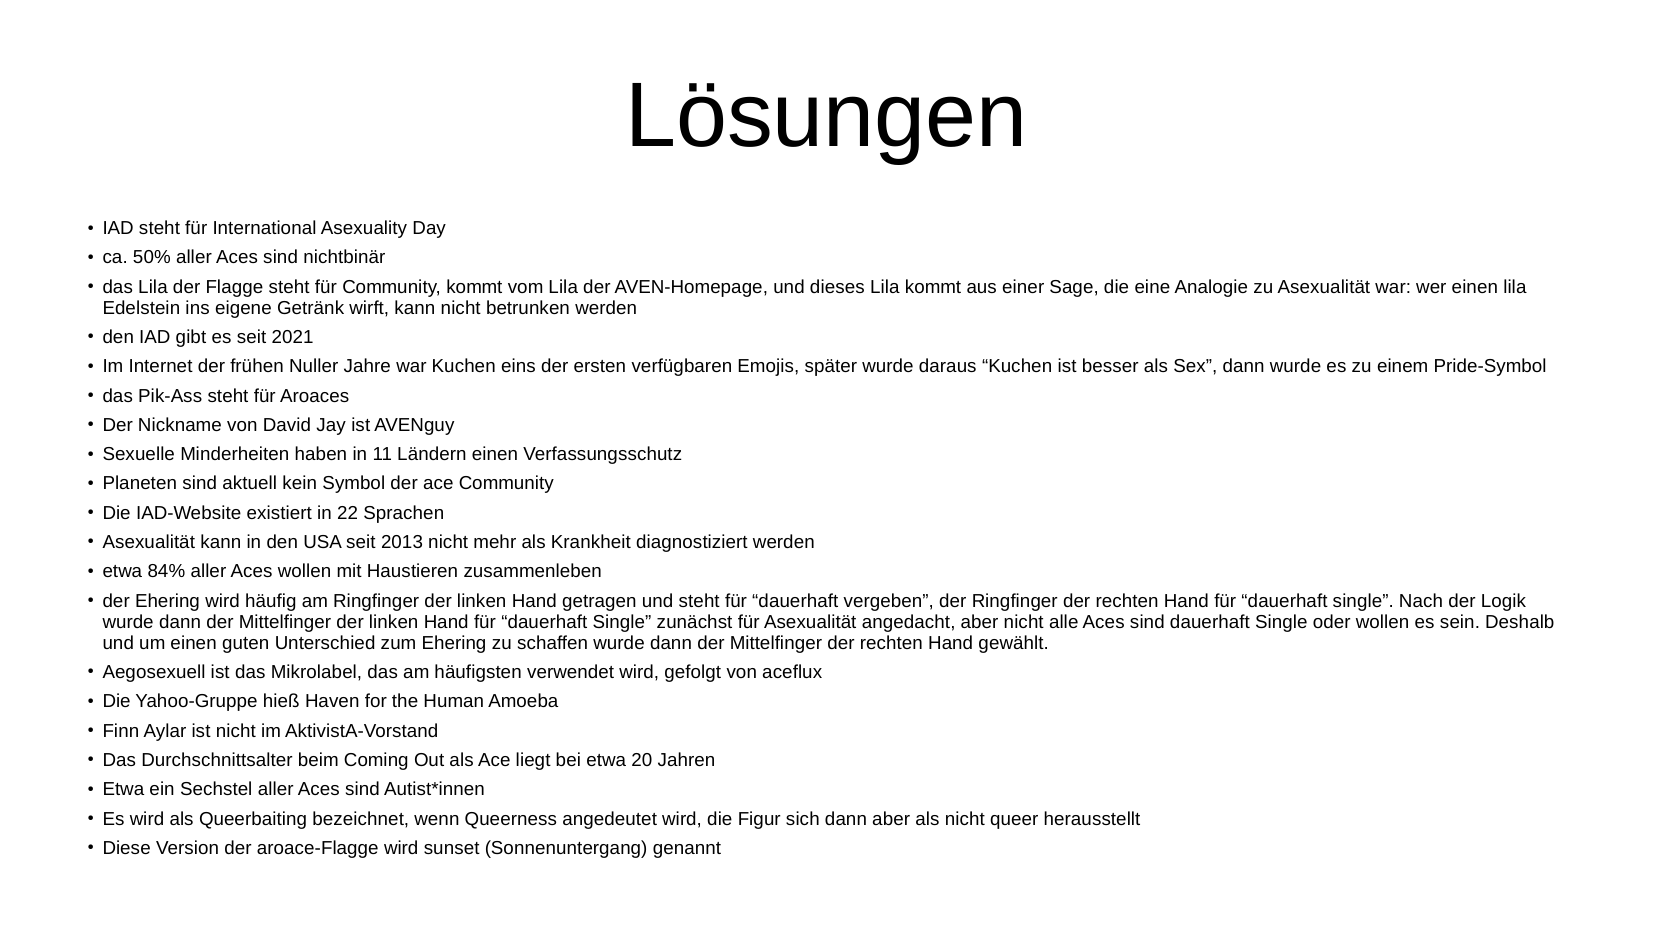

# Lösungen
IAD steht für International Asexuality Day
ca. 50% aller Aces sind nichtbinär
das Lila der Flagge steht für Community, kommt vom Lila der AVEN-Homepage, und dieses Lila kommt aus einer Sage, die eine Analogie zu Asexualität war: wer einen lila Edelstein ins eigene Getränk wirft, kann nicht betrunken werden
den IAD gibt es seit 2021
Im Internet der frühen Nuller Jahre war Kuchen eins der ersten verfügbaren Emojis, später wurde daraus “Kuchen ist besser als Sex”, dann wurde es zu einem Pride-Symbol
das Pik-Ass steht für Aroaces
Der Nickname von David Jay ist AVENguy
Sexuelle Minderheiten haben in 11 Ländern einen Verfassungsschutz
Planeten sind aktuell kein Symbol der ace Community
Die IAD-Website existiert in 22 Sprachen
Asexualität kann in den USA seit 2013 nicht mehr als Krankheit diagnostiziert werden
etwa 84% aller Aces wollen mit Haustieren zusammenleben
der Ehering wird häufig am Ringfinger der linken Hand getragen und steht für “dauerhaft vergeben”, der Ringfinger der rechten Hand für “dauerhaft single”. Nach der Logik wurde dann der Mittelfinger der linken Hand für “dauerhaft Single” zunächst für Asexualität angedacht, aber nicht alle Aces sind dauerhaft Single oder wollen es sein. Deshalb und um einen guten Unterschied zum Ehering zu schaffen wurde dann der Mittelfinger der rechten Hand gewählt.
Aegosexuell ist das Mikrolabel, das am häufigsten verwendet wird, gefolgt von aceflux
Die Yahoo-Gruppe hieß Haven for the Human Amoeba
Finn Aylar ist nicht im AktivistA-Vorstand
Das Durchschnittsalter beim Coming Out als Ace liegt bei etwa 20 Jahren
Etwa ein Sechstel aller Aces sind Autist*innen
Es wird als Queerbaiting bezeichnet, wenn Queerness angedeutet wird, die Figur sich dann aber als nicht queer herausstellt
Diese Version der aroace-Flagge wird sunset (Sonnenuntergang) genannt